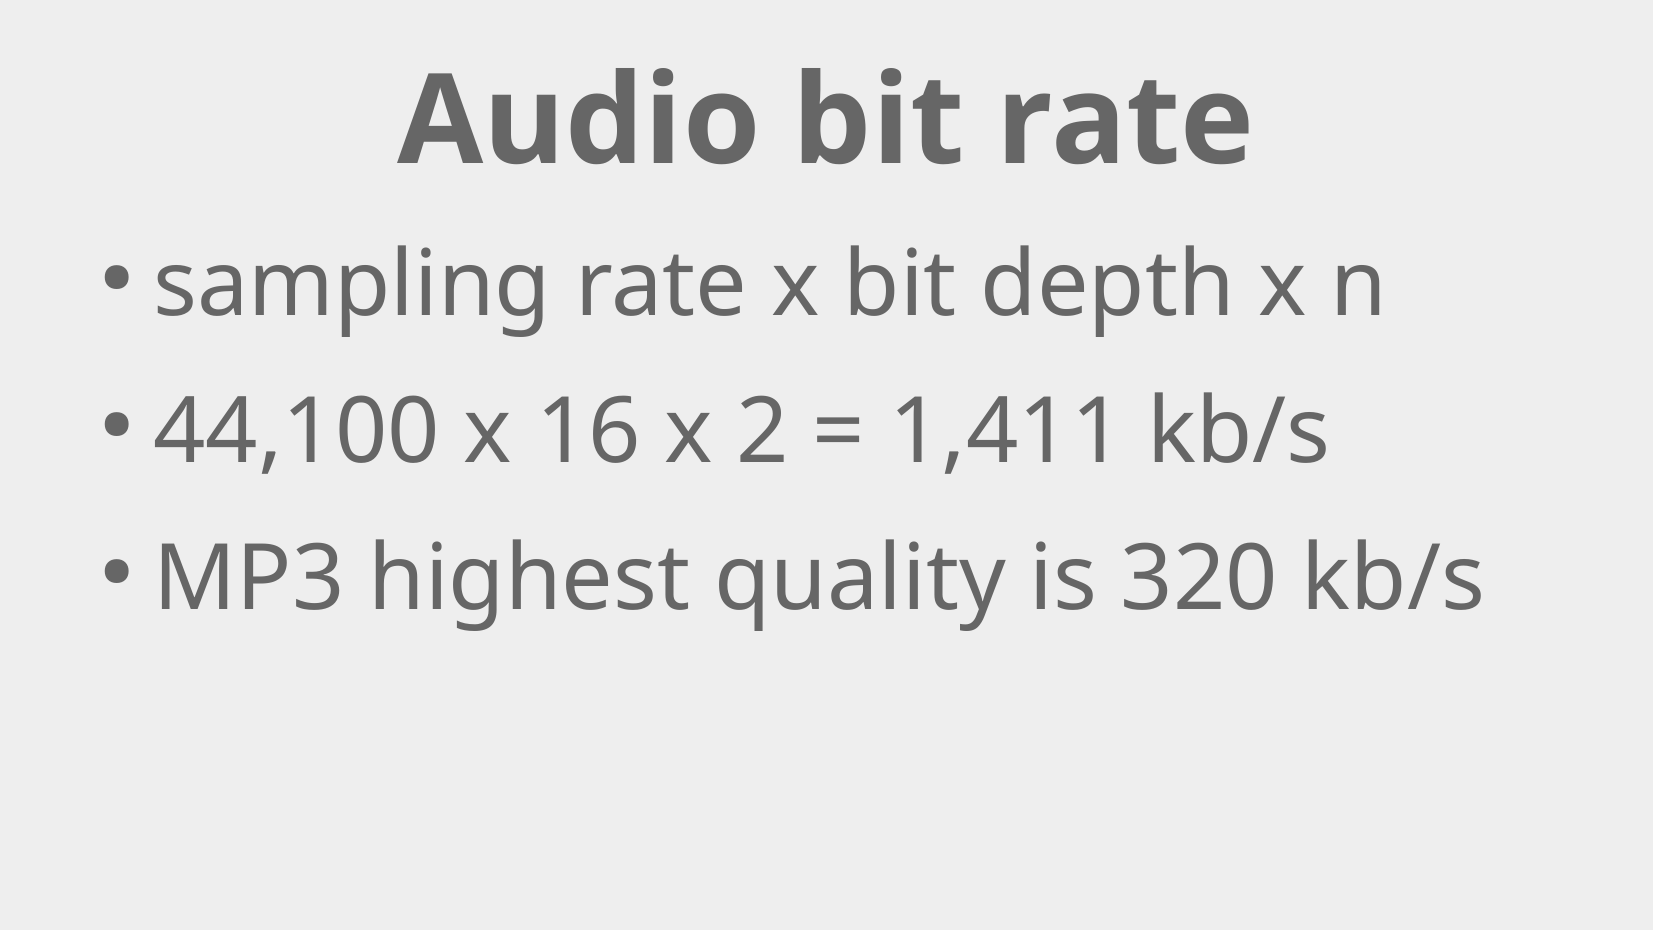

# Audio bit rate
sampling rate x bit depth x n
44,100 x 16 x 2 = 1,411 kb/s
MP3 highest quality is 320 kb/s